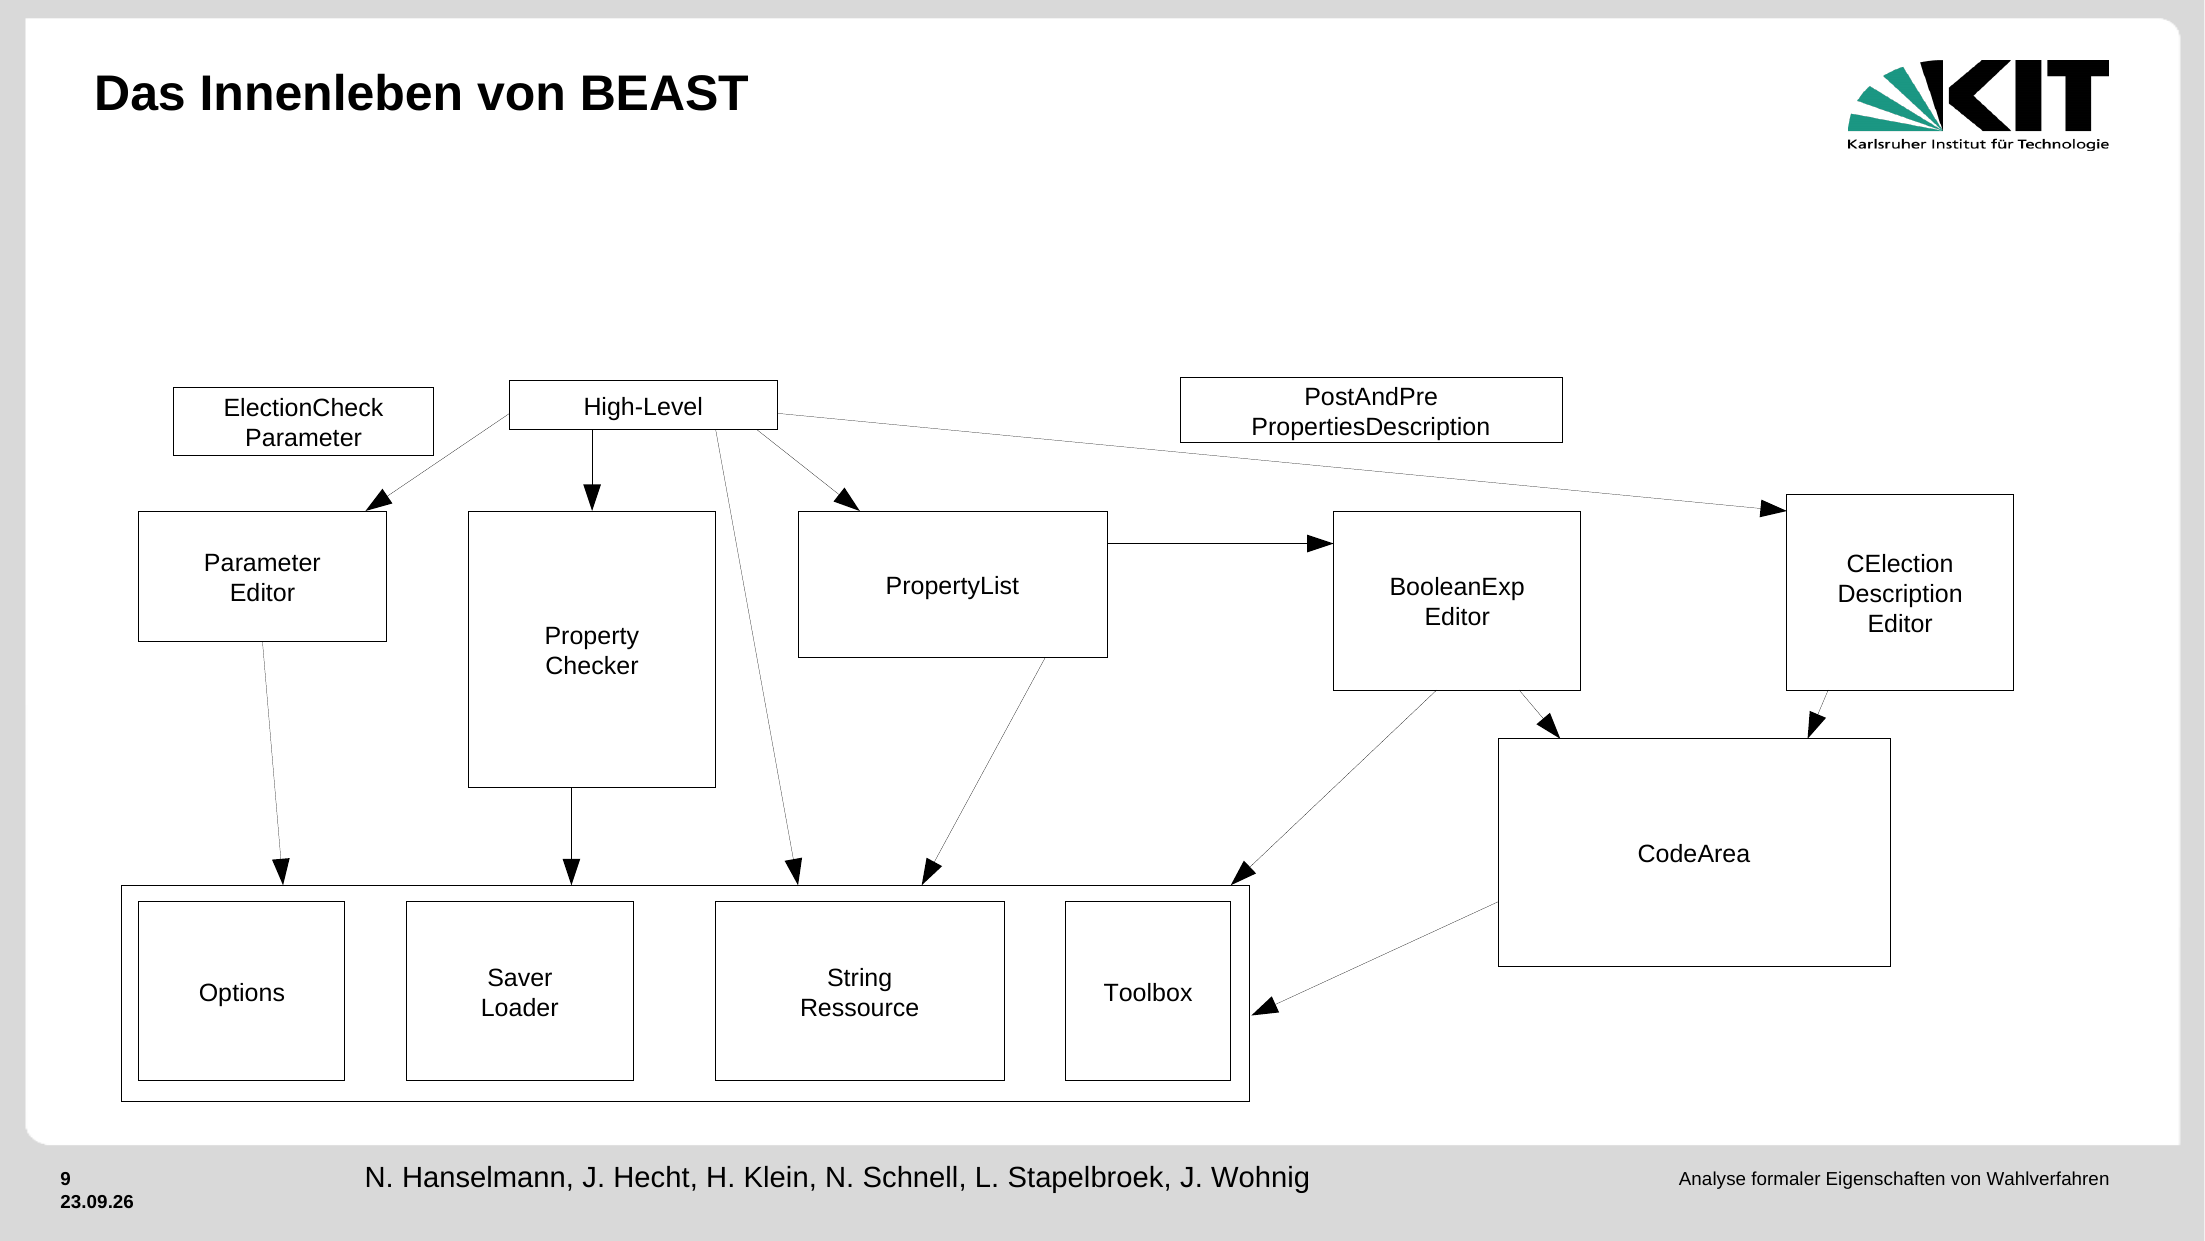

# Das Innenleben von BEAST
PostAndPre
PropertiesDescription
High-Level
ElectionCheck
Parameter
CElection
Description
Editor
Parameter
Editor
Property
Checker
PropertyList
BooleanExp
Editor
CodeArea
Options
Saver
Loader
String
Ressource
Toolbox
Prof. Max Mustermann – Präsentationstitel